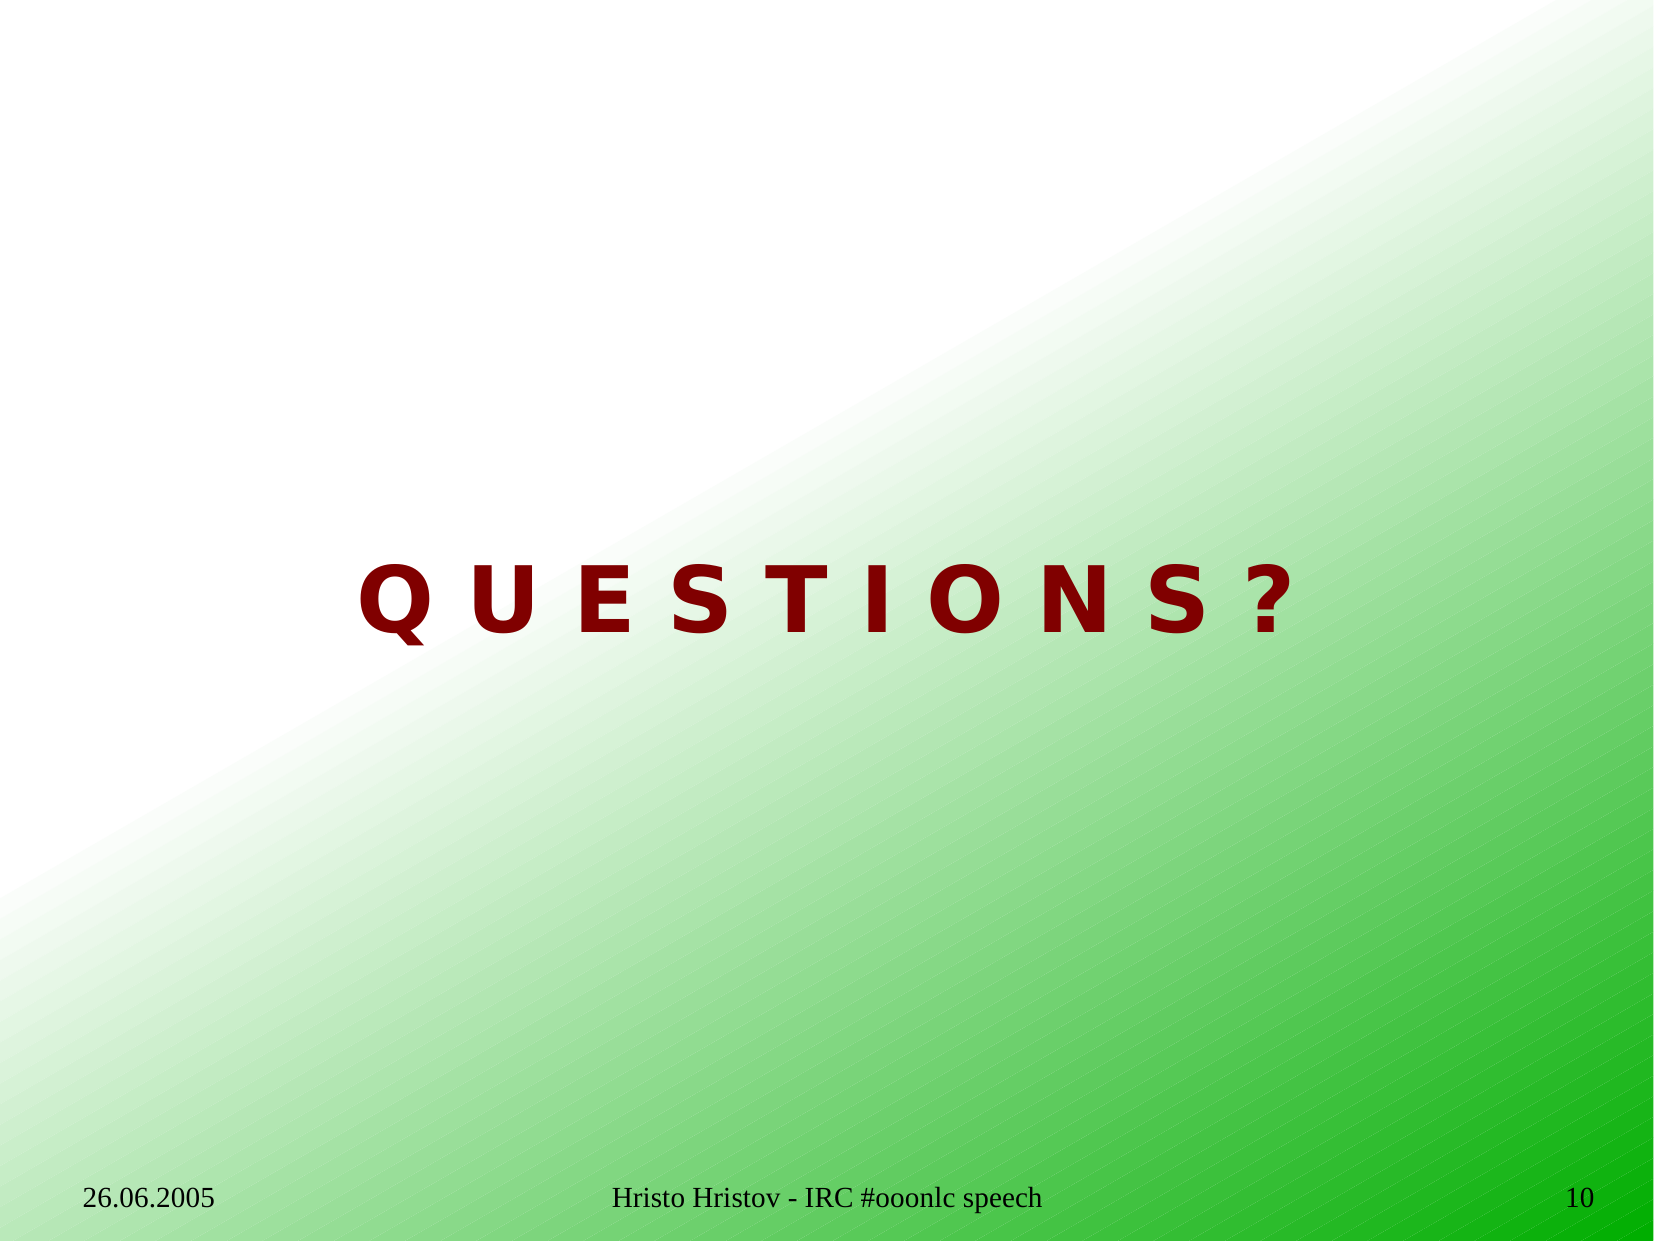

# Q U E S T I O N S ?
26.06.2005
Hristo Hristov - IRC #ooonlc speech
10